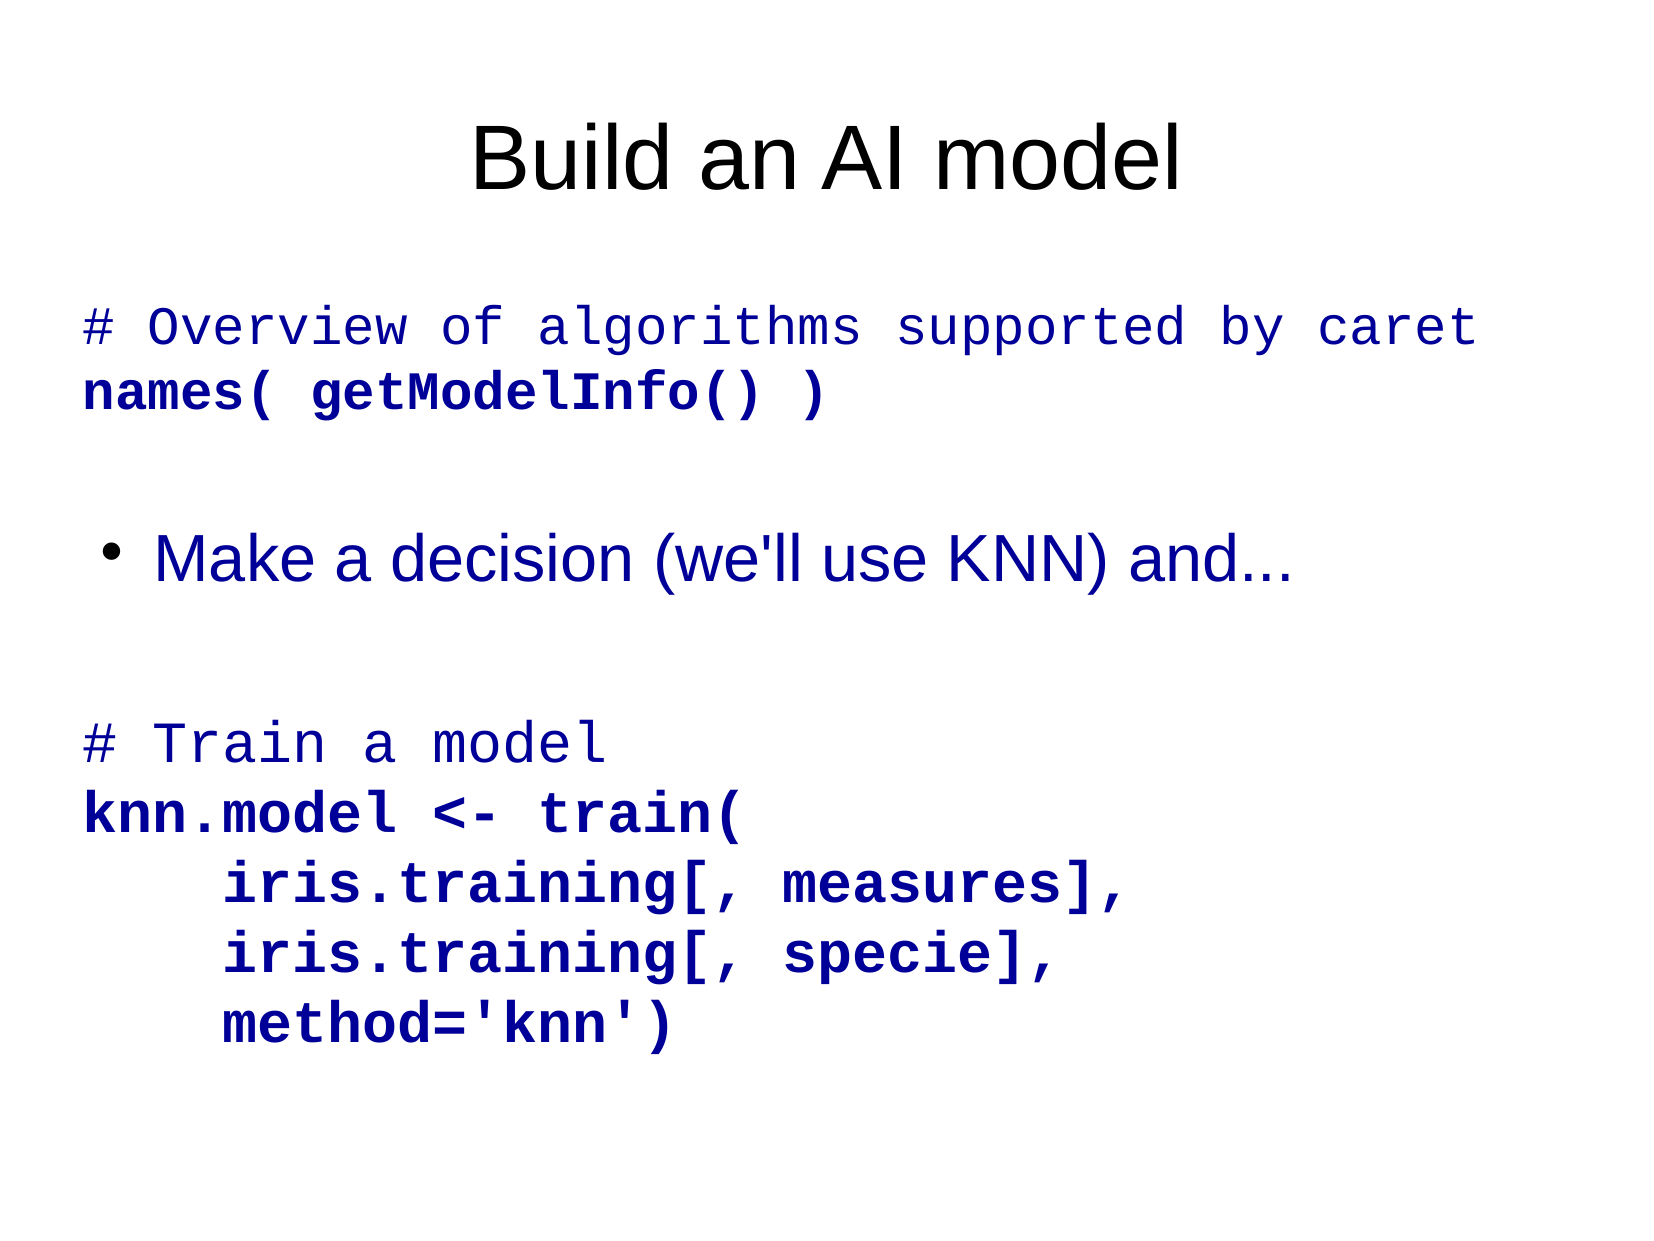

Build an AI model
# Overview of algorithms supported by caret
names( getModelInfo() )
Make a decision (we'll use KNN) and...
# Train a model
knn.model <- train(
 iris.training[, measures],
 iris.training[, specie],
 method='knn')